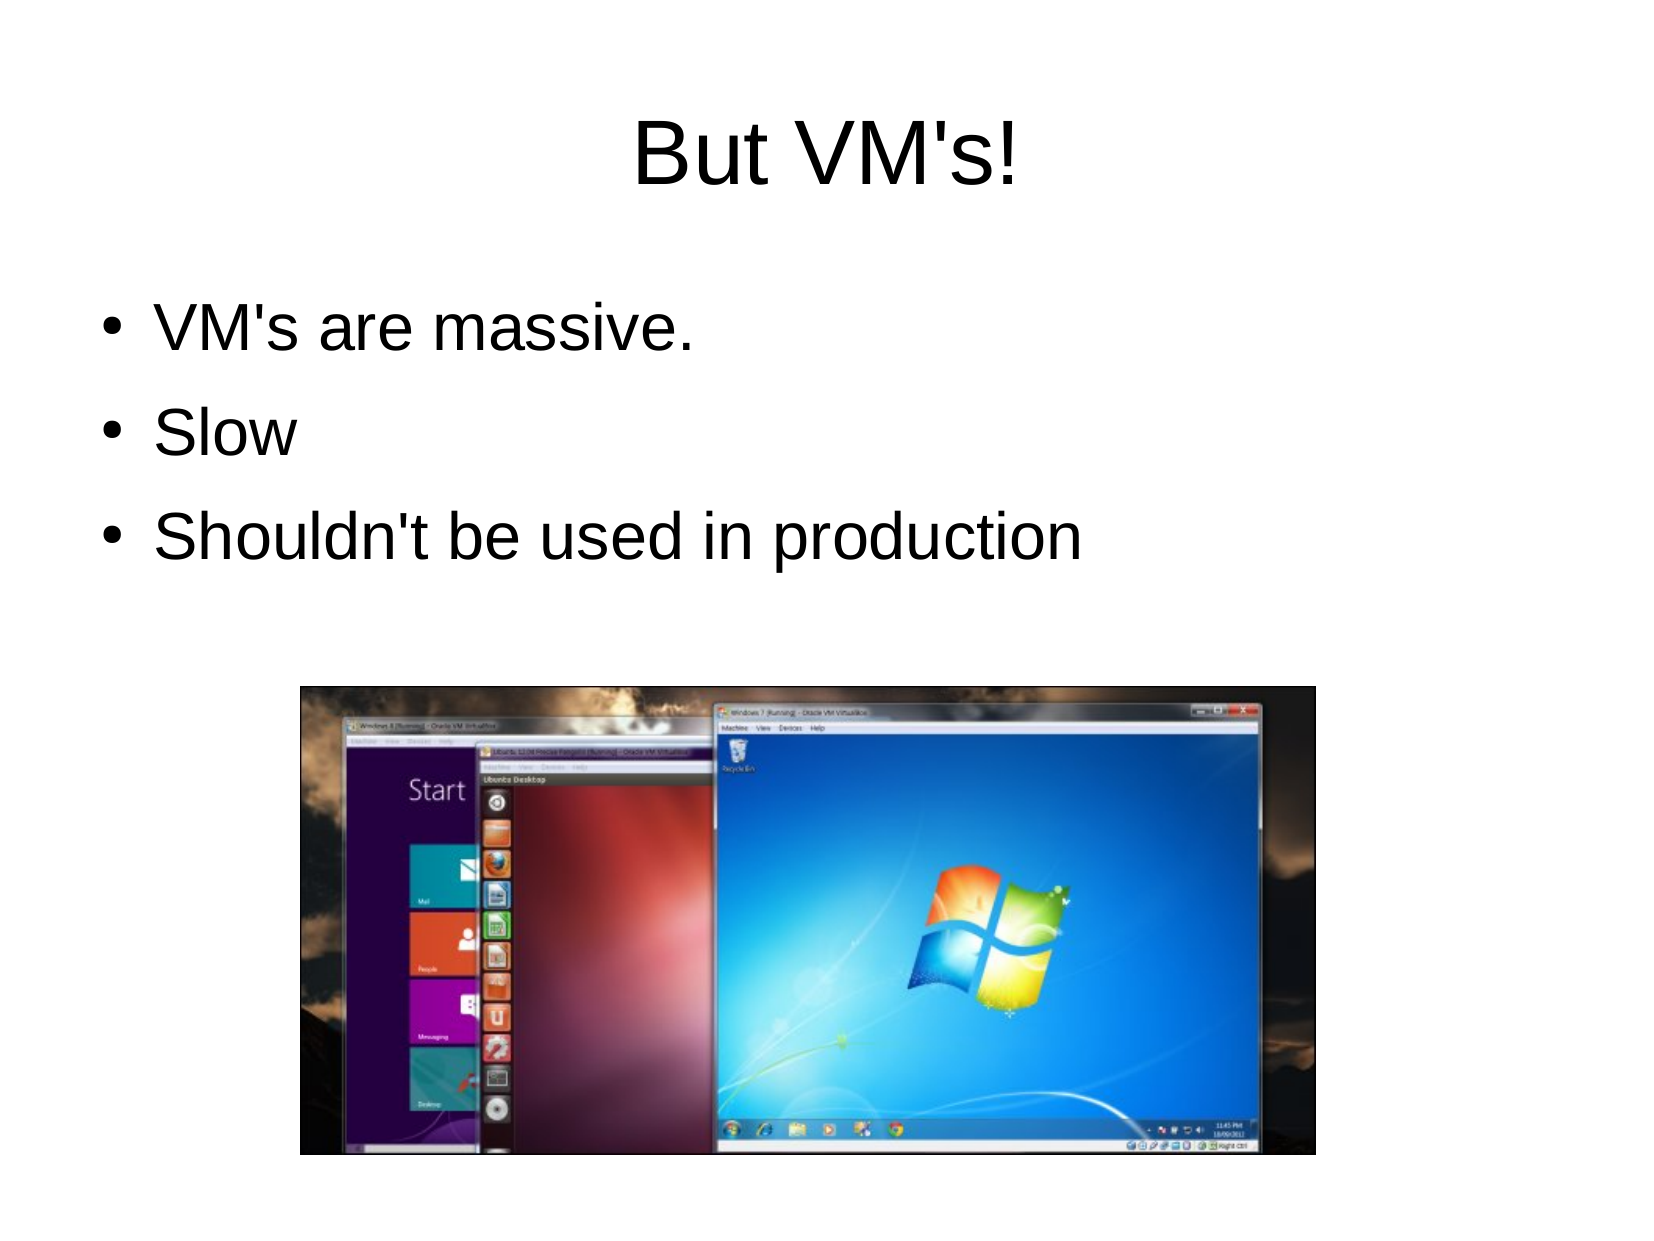

# But VM's!
VM's are massive.
Slow
Shouldn't be used in production